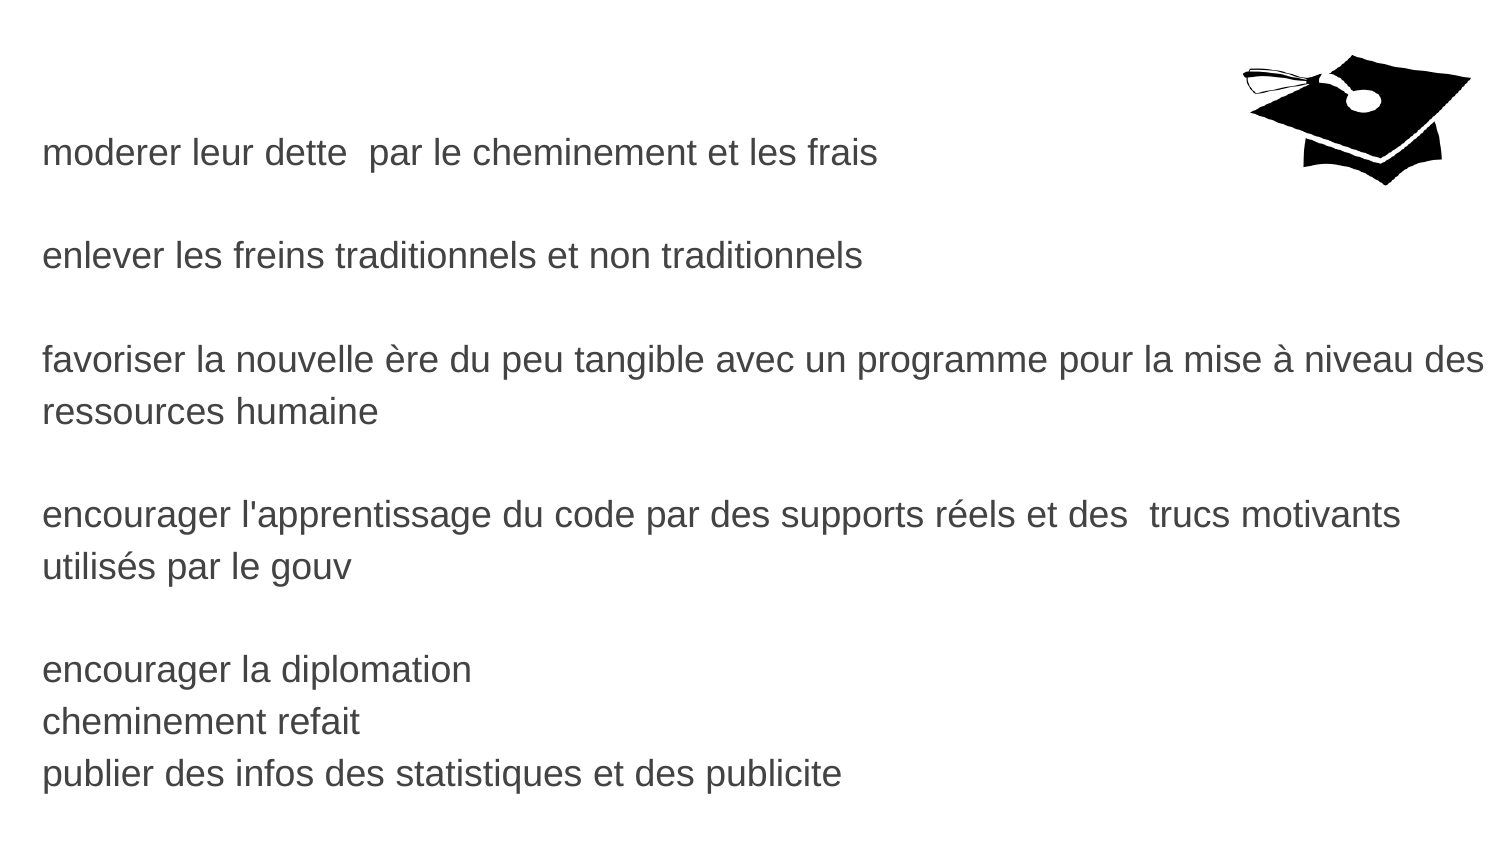

moderer leur dette par le cheminement et les frais
enlever les freins traditionnels et non traditionnels
favoriser la nouvelle ère du peu tangible avec un programme pour la mise à niveau des ressources humaine
encourager l'apprentissage du code par des supports réels et des trucs motivants utilisés par le gouv
encourager la diplomation
cheminement refait
publier des infos des statistiques et des publicite
#